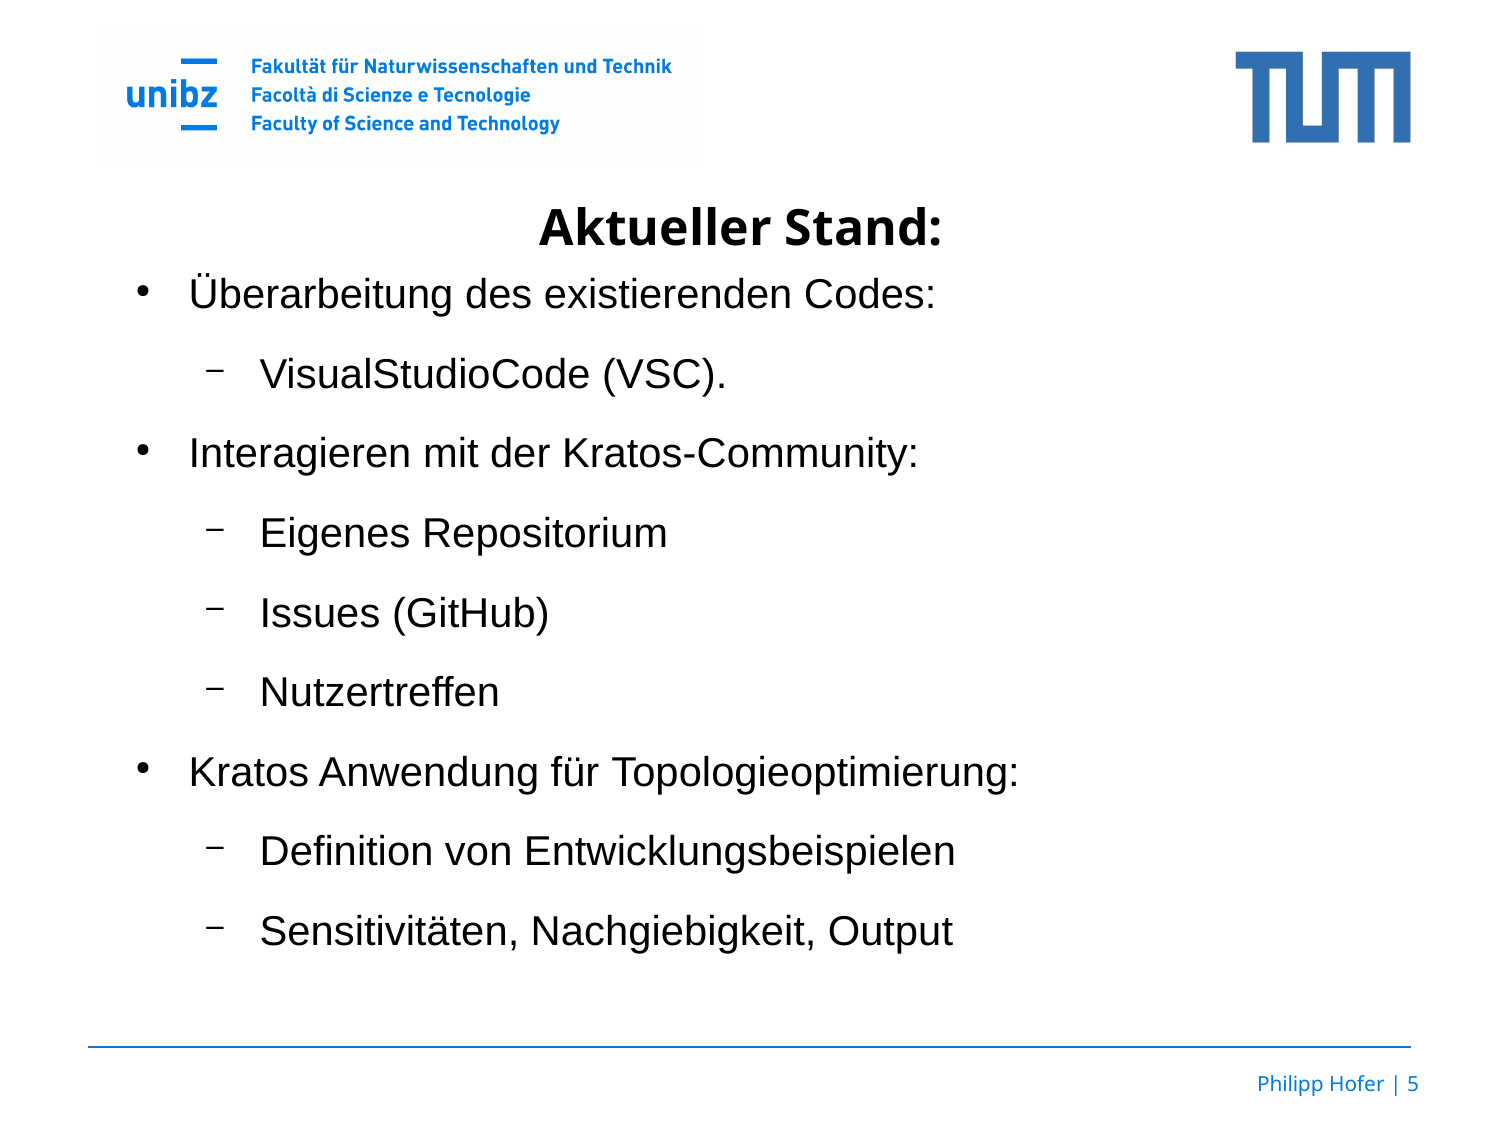

Aktueller Stand:
Überarbeitung des existierenden Codes:
VisualStudioCode (VSC).
Interagieren mit der Kratos-Community:
Eigenes Repositorium
Issues (GitHub)
Nutzertreffen
Kratos Anwendung für Topologieoptimierung:
Definition von Entwicklungsbeispielen
Sensitivitäten, Nachgiebigkeit, Output